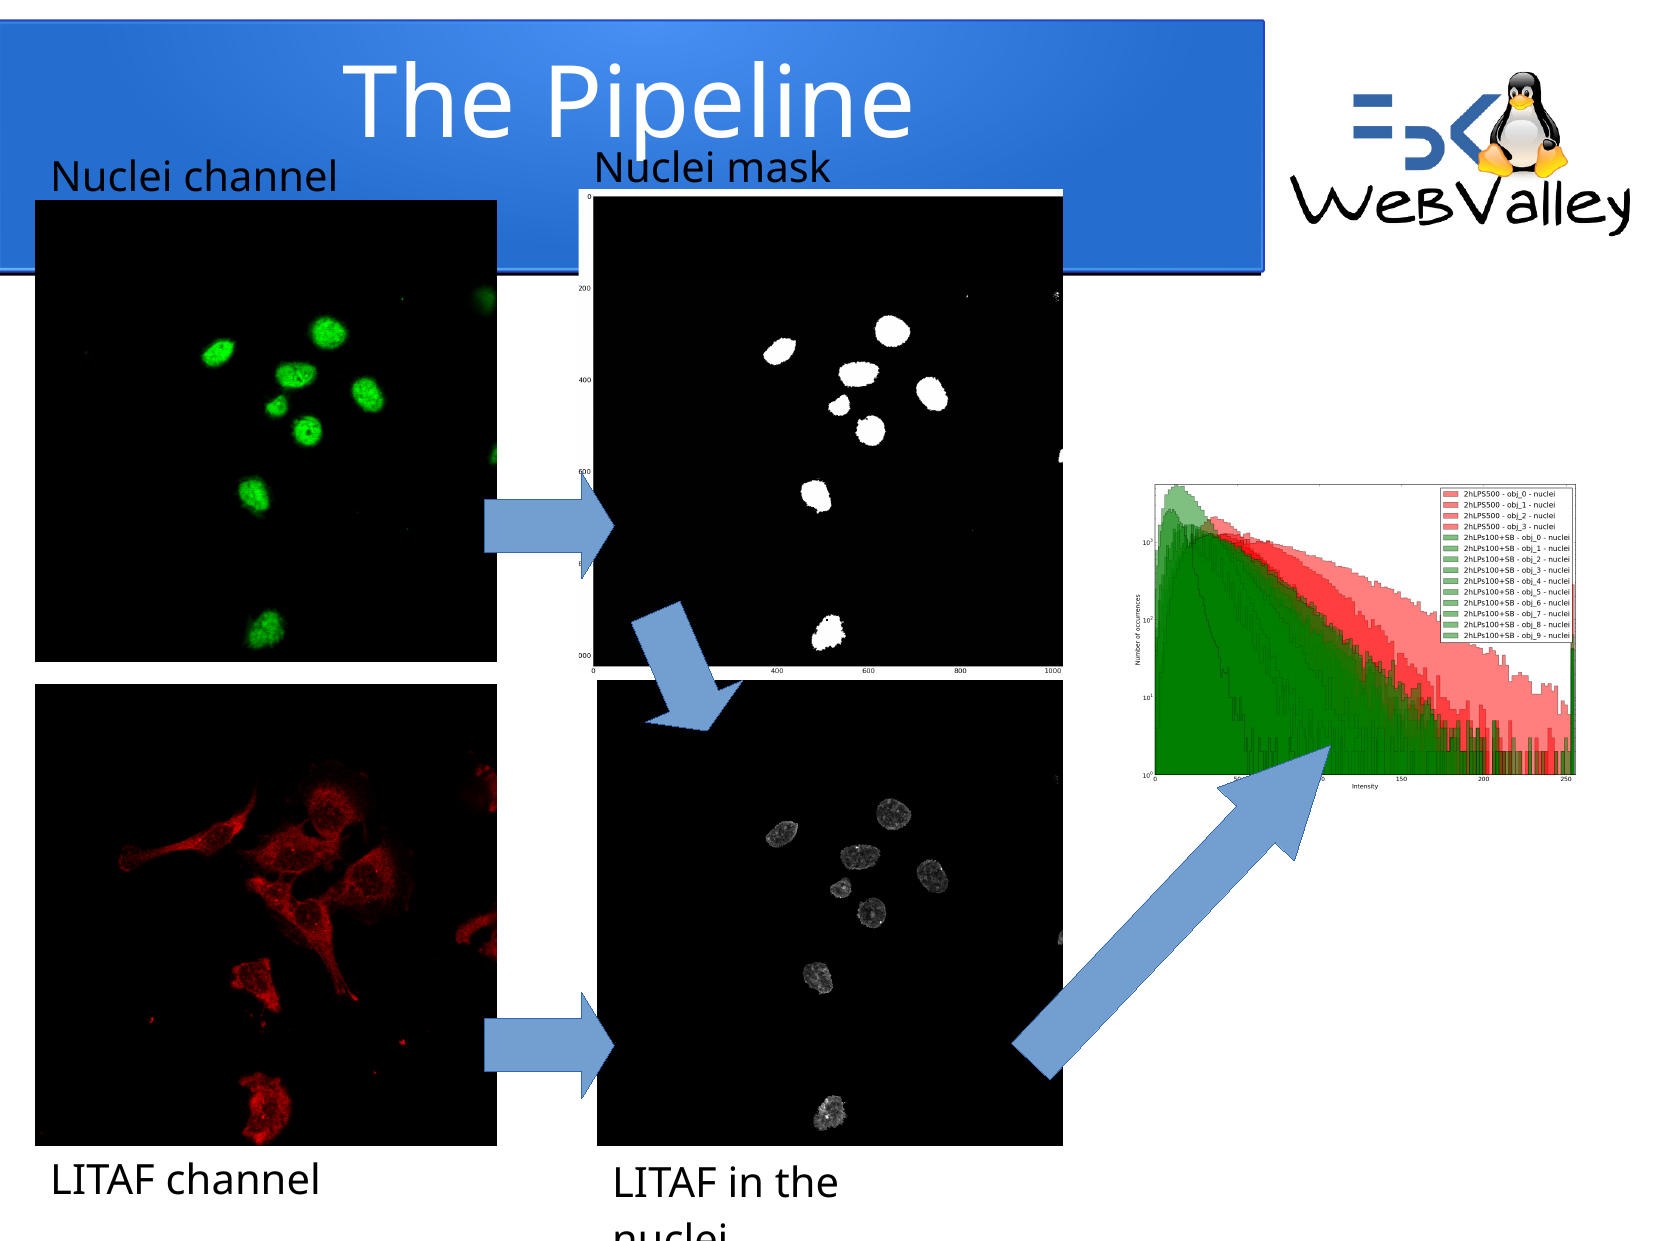

The Pipeline
Nuclei mask
Nuclei channel
LITAF channel
LITAF in the nuclei